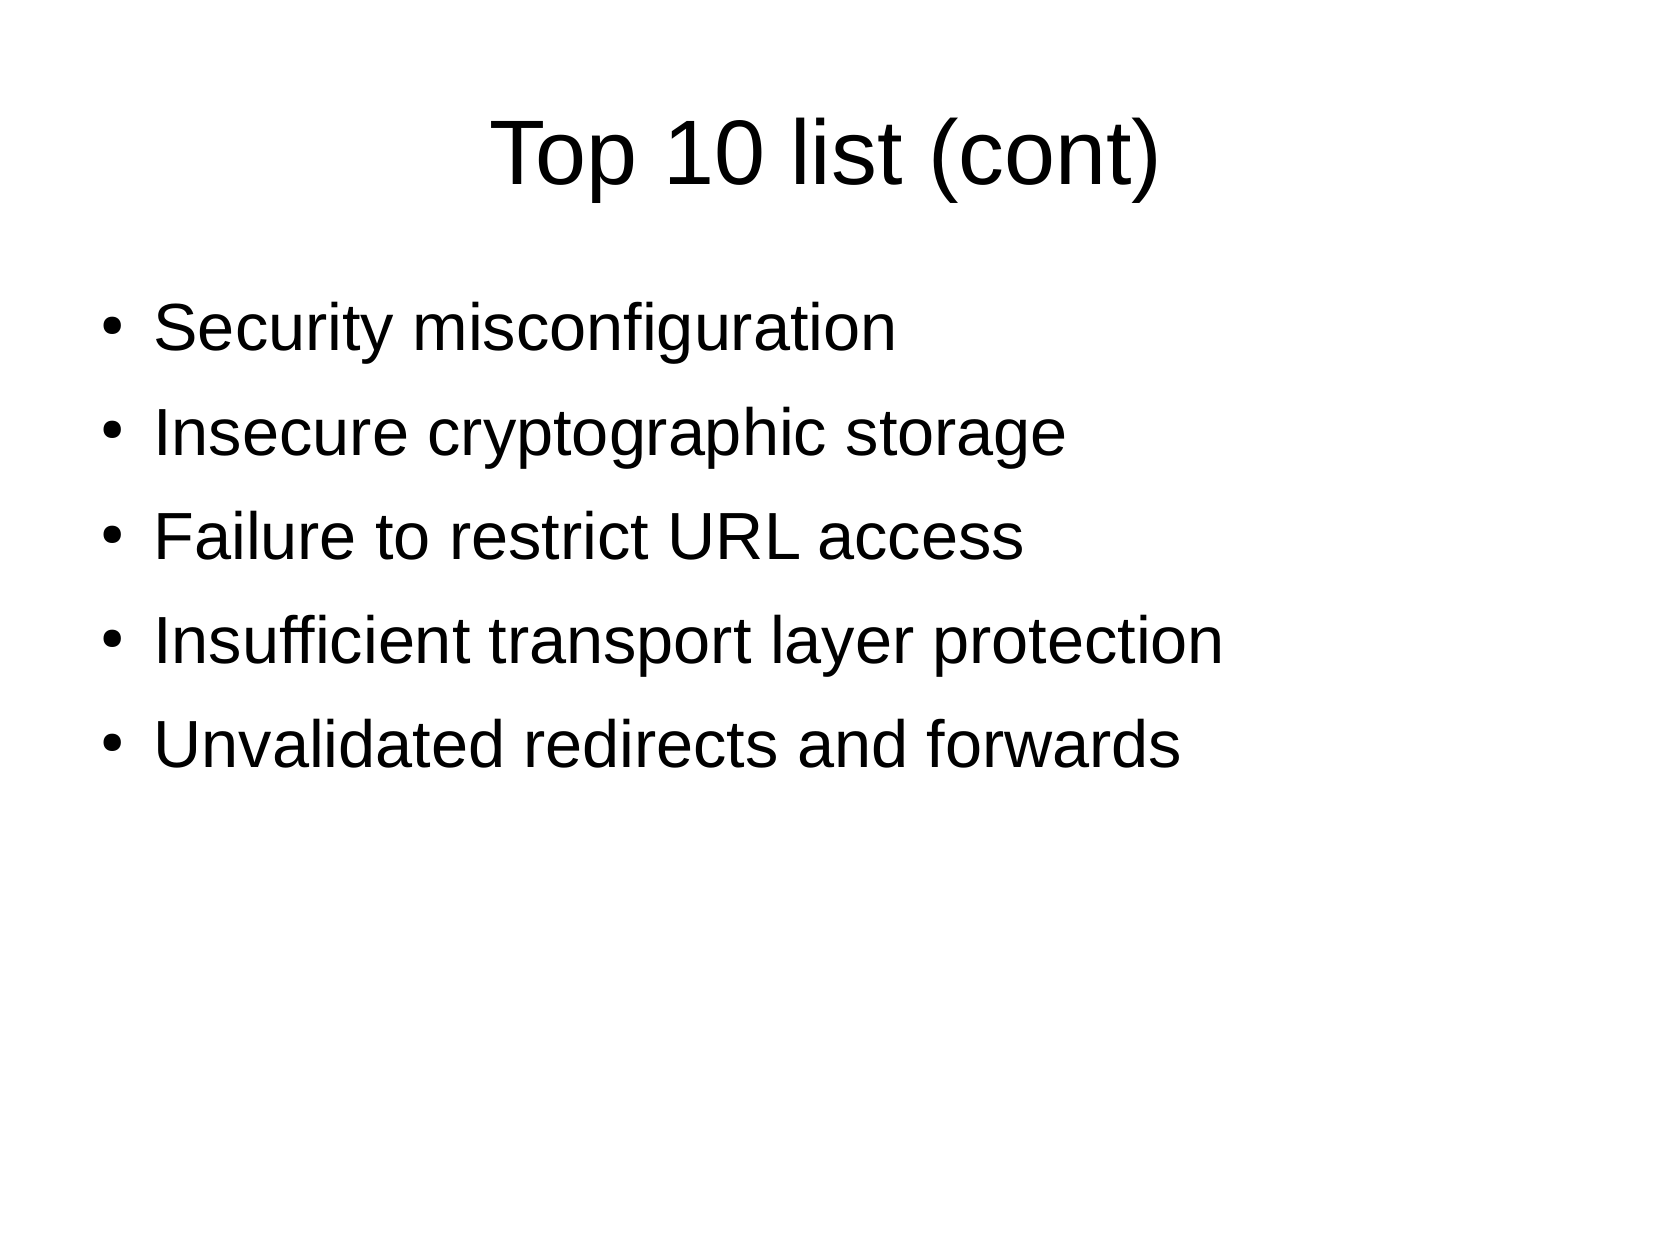

# Top 10 list (cont)
Security misconfiguration
Insecure cryptographic storage
Failure to restrict URL access
Insufficient transport layer protection
Unvalidated redirects and forwards